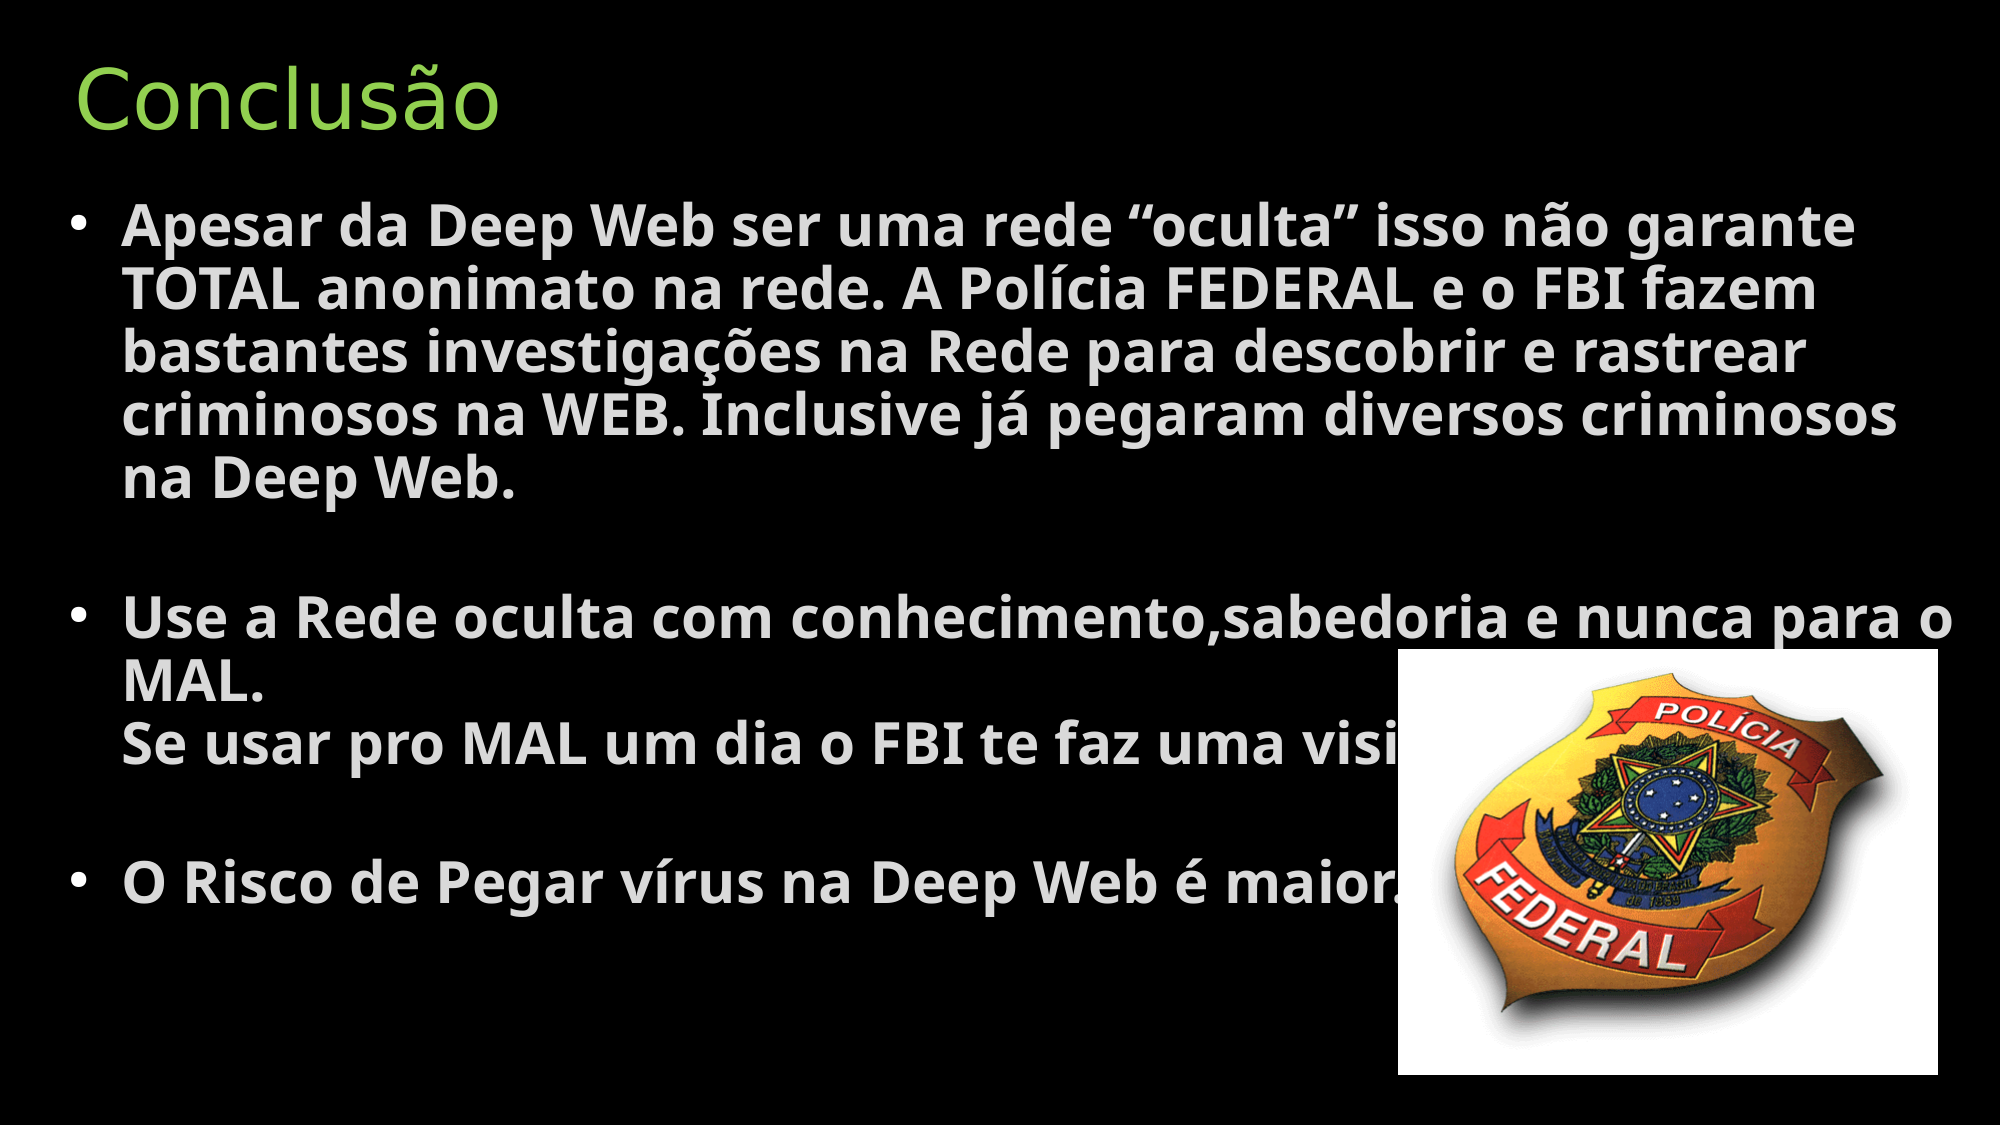

# Conclusão
Apesar da Deep Web ser uma rede “oculta” isso não garante TOTAL anonimato na rede. A Polícia FEDERAL e o FBI fazem bastantes investigações na Rede para descobrir e rastrear criminosos na WEB. Inclusive já pegaram diversos criminosos na Deep Web.
Use a Rede oculta com conhecimento,sabedoria e nunca para o MAL.
Se usar pro MAL um dia o FBI te faz uma visita :)
O Risco de Pegar vírus na Deep Web é maior.